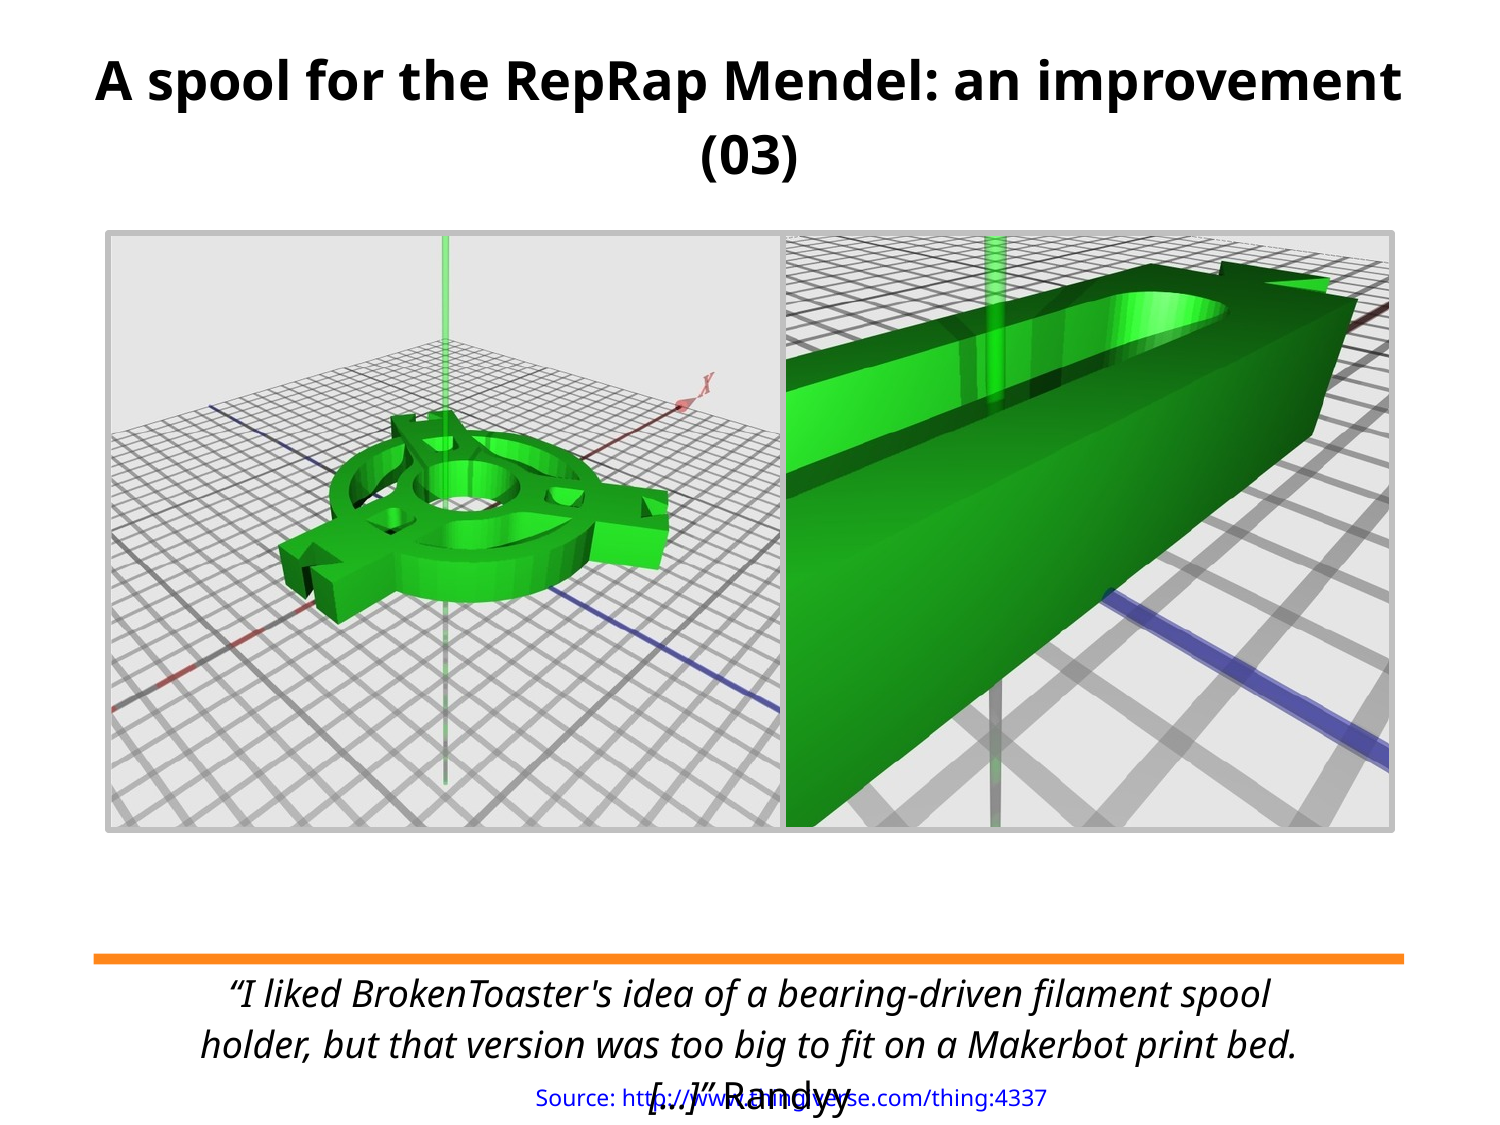

# A spool for the RepRap Mendel: an improvement (03)
“I liked BrokenToaster's idea of a bearing-driven filament spool holder, but that version was too big to fit on a Makerbot print bed. [...]” Randyy
Source: http://www.thingiverse.com/thing:4337